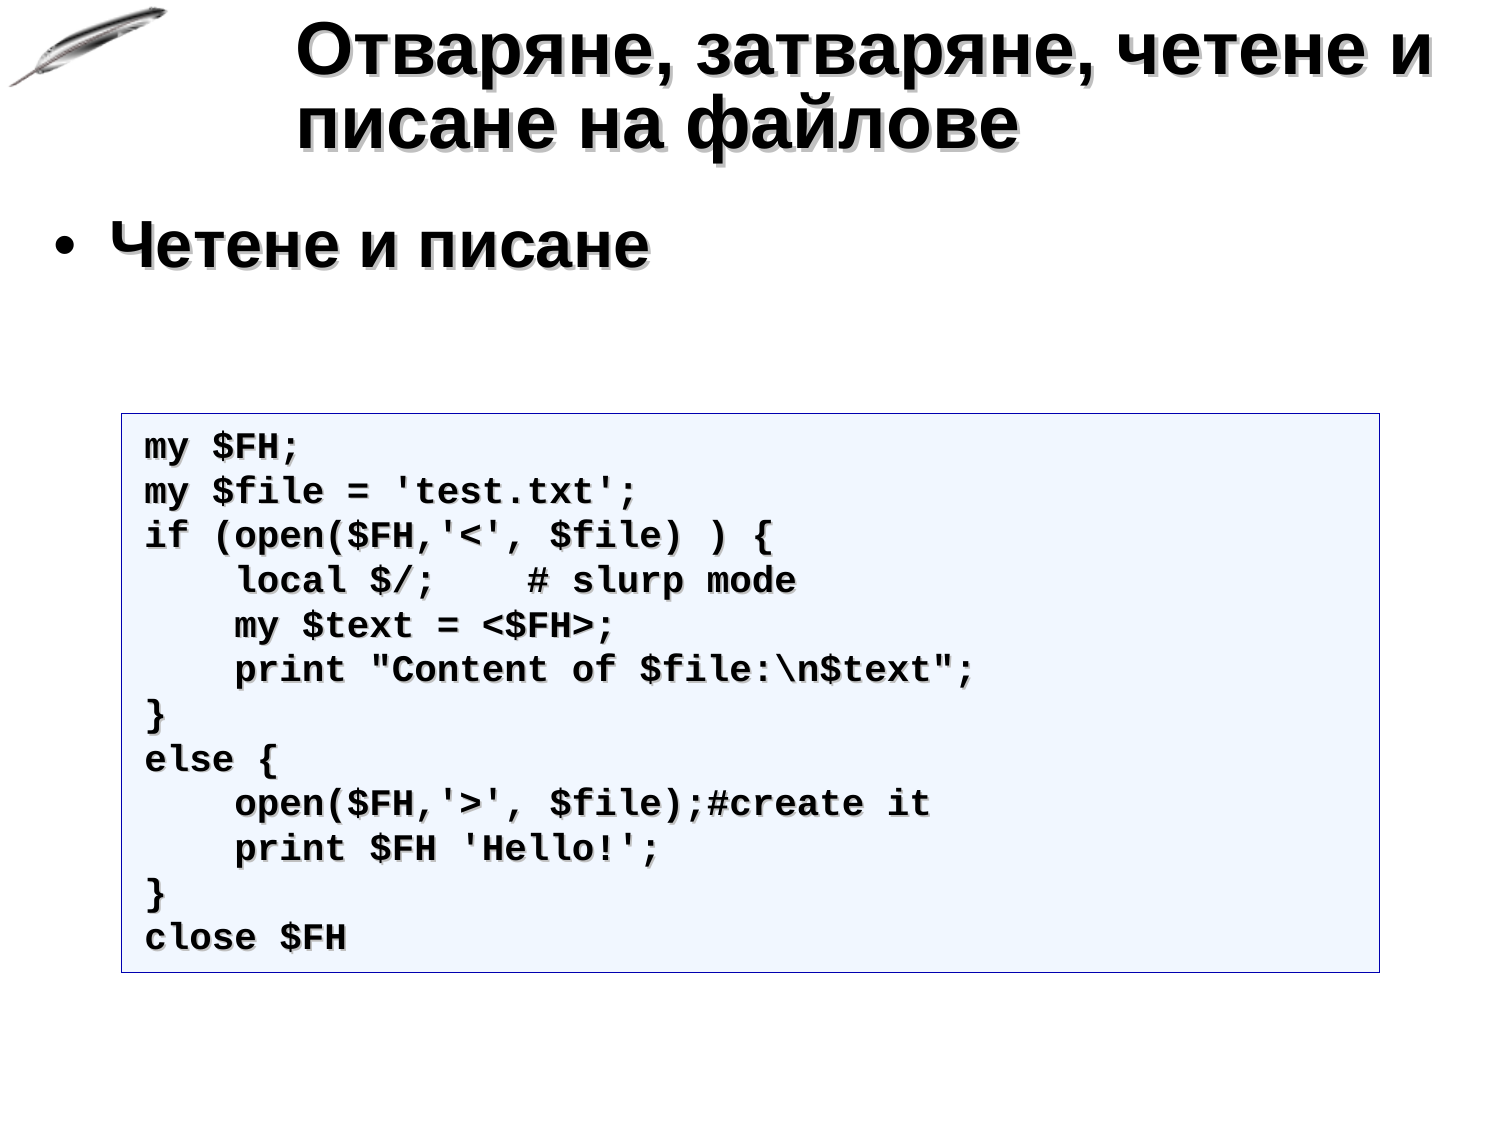

# Отваряне, затваряне, четене и писане на файлове
Четене и писане
my $FH;
my $file = 'test.txt';
if (open($FH,'<', $file) ) {
 local $/; # slurp mode
 my $text = <$FH>;
 print "Content of $file:\n$text";
}
else {
 open($FH,'>', $file);#create it
 print $FH 'Hello!';
}
close $FH